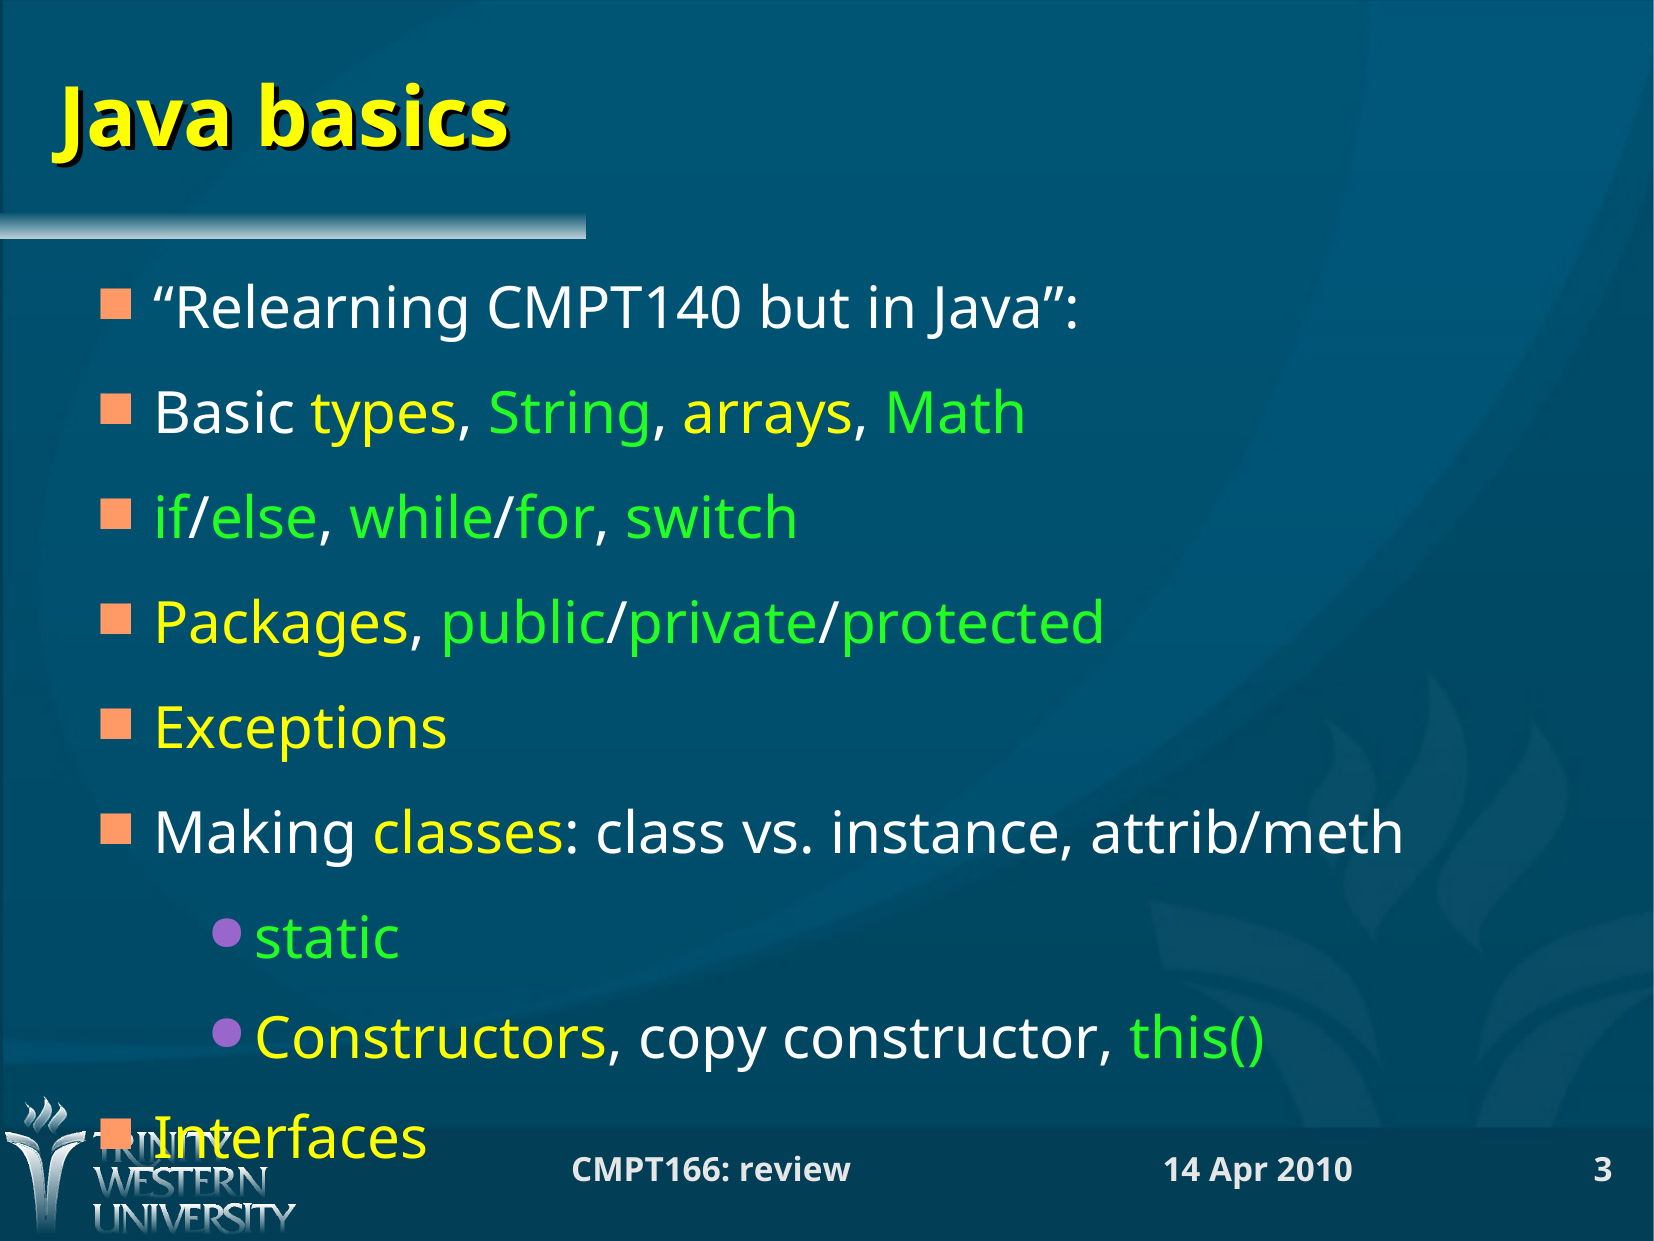

# Java basics
“Relearning CMPT140 but in Java”:
Basic types, String, arrays, Math
if/else, while/for, switch
Packages, public/private/protected
Exceptions
Making classes: class vs. instance, attrib/meth
static
Constructors, copy constructor, this()
Interfaces
CMPT166: review
14 Apr 2010
3